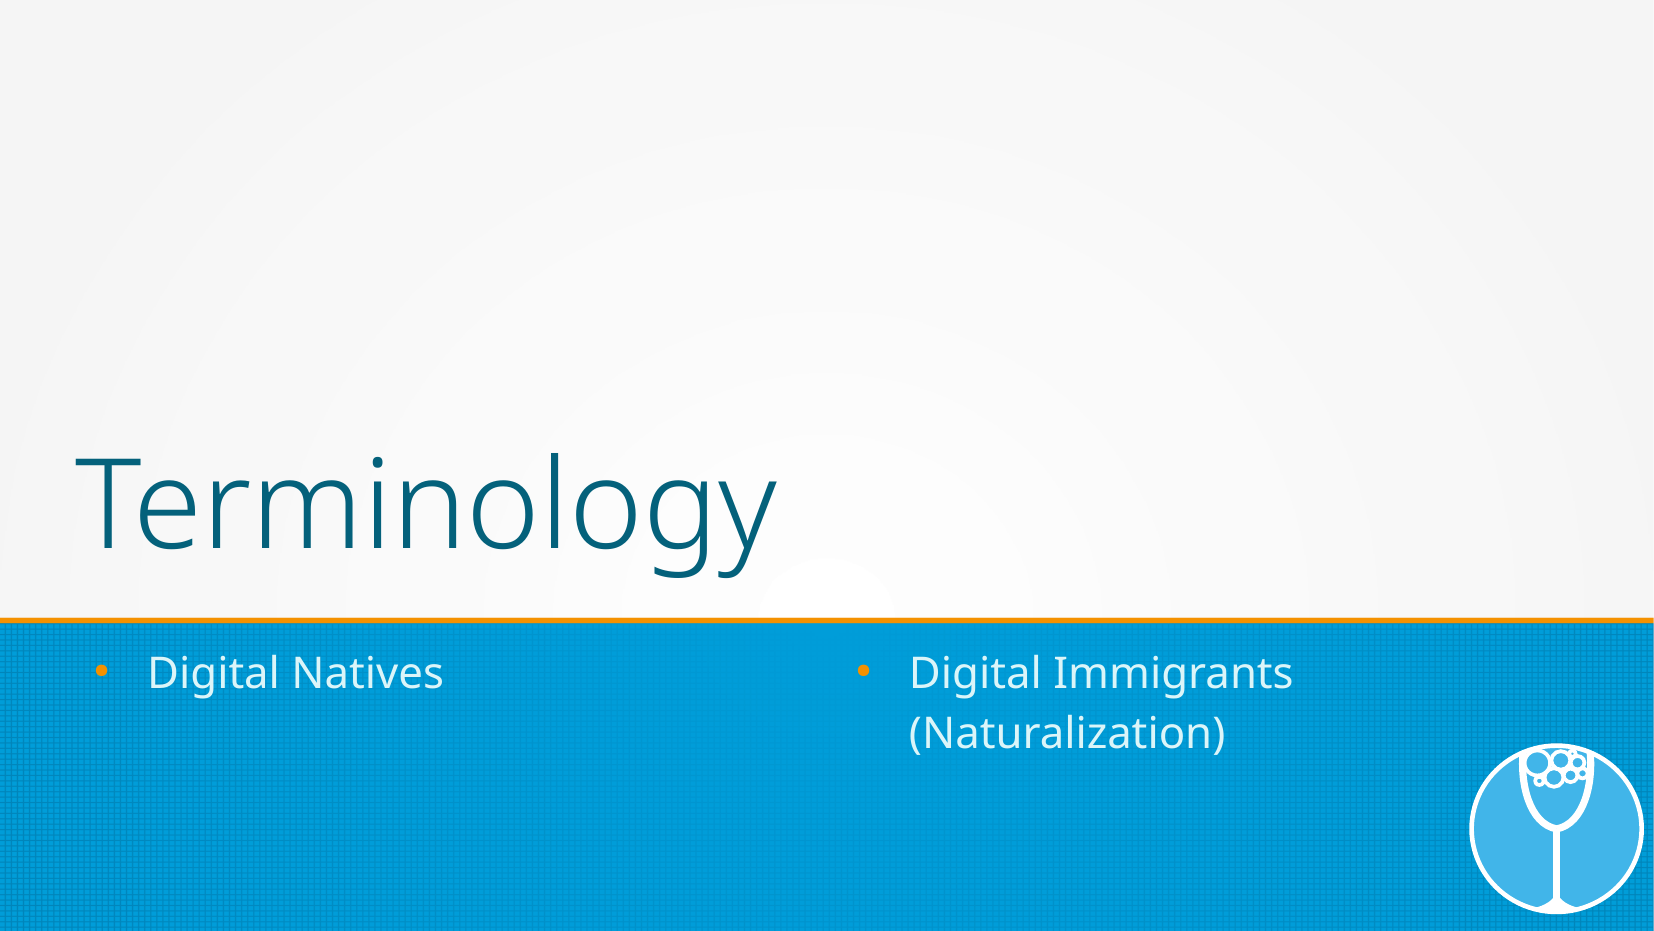

# Terminology
Digital Natives
Digital Immigrants (Naturalization)